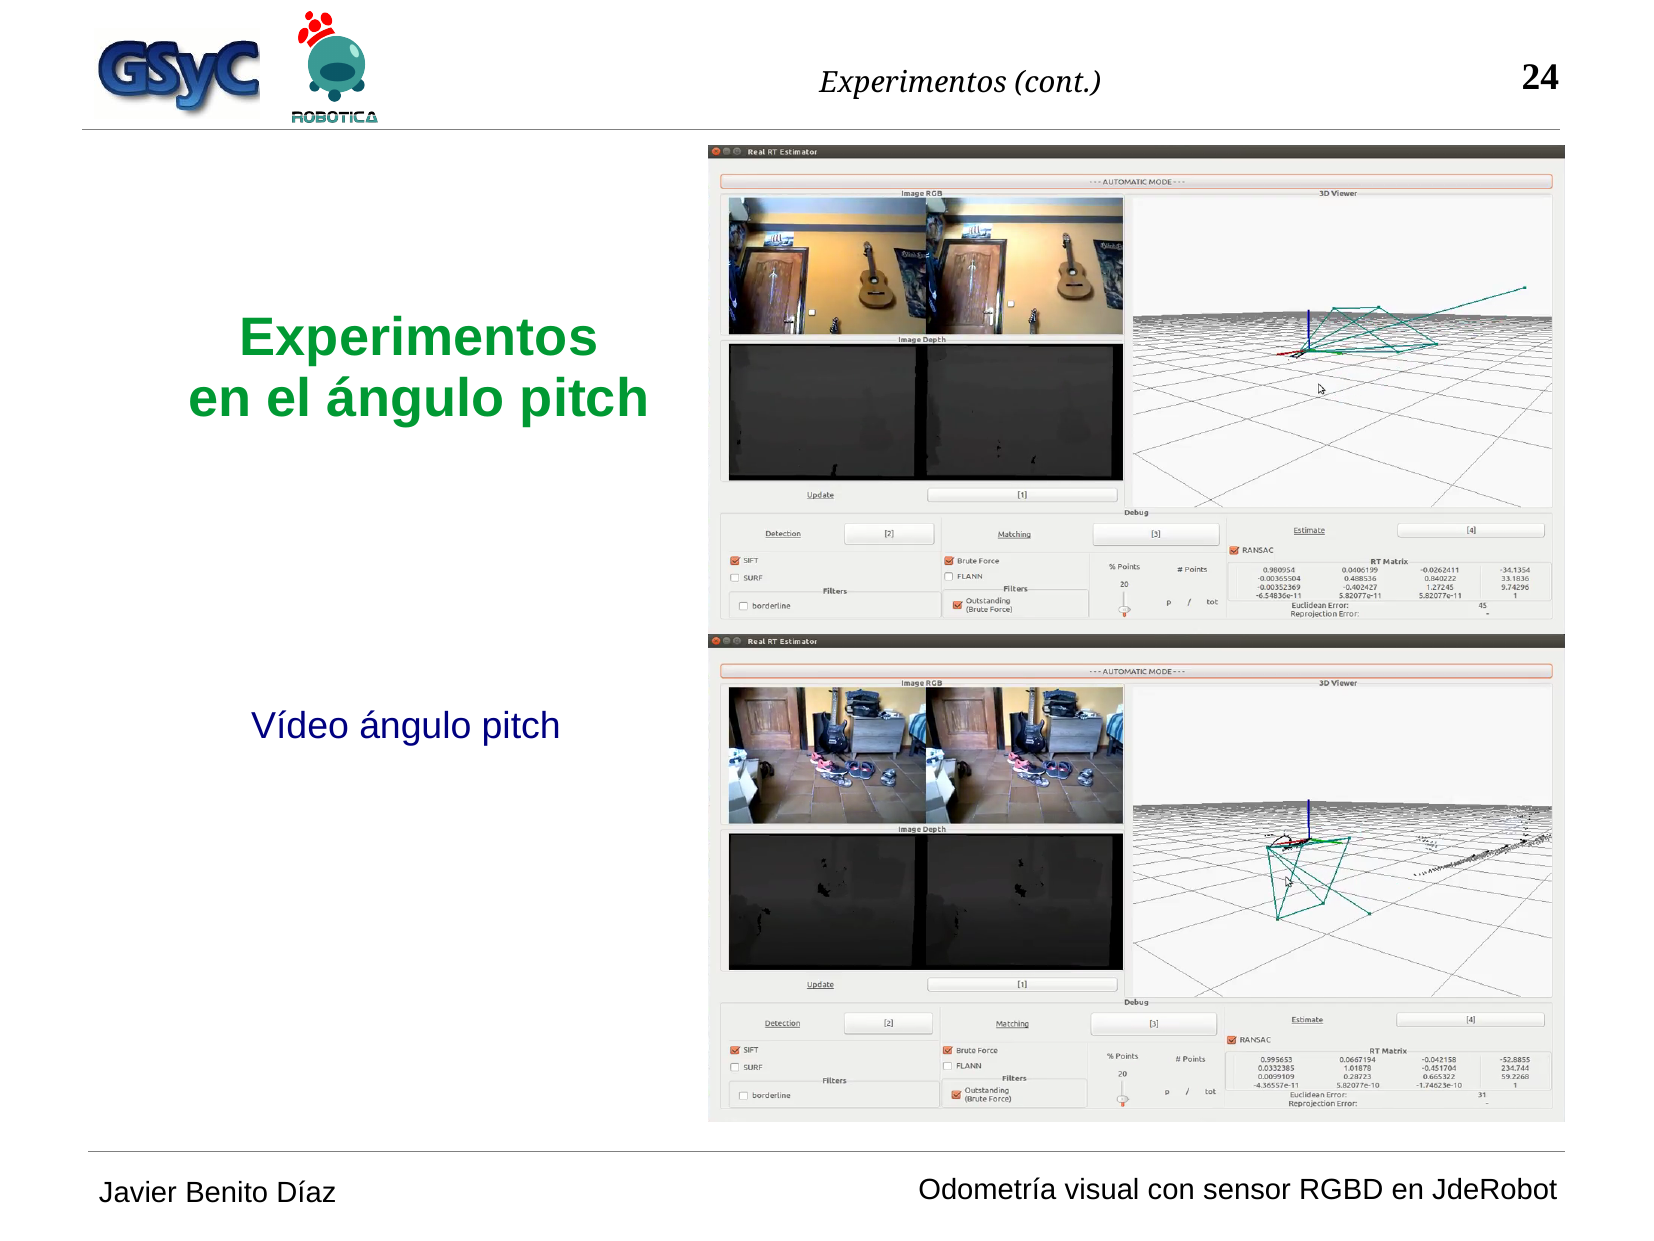

24
Experimentos (cont.)
# Experimentos en el ángulo pitch
Vídeo ángulo pitch